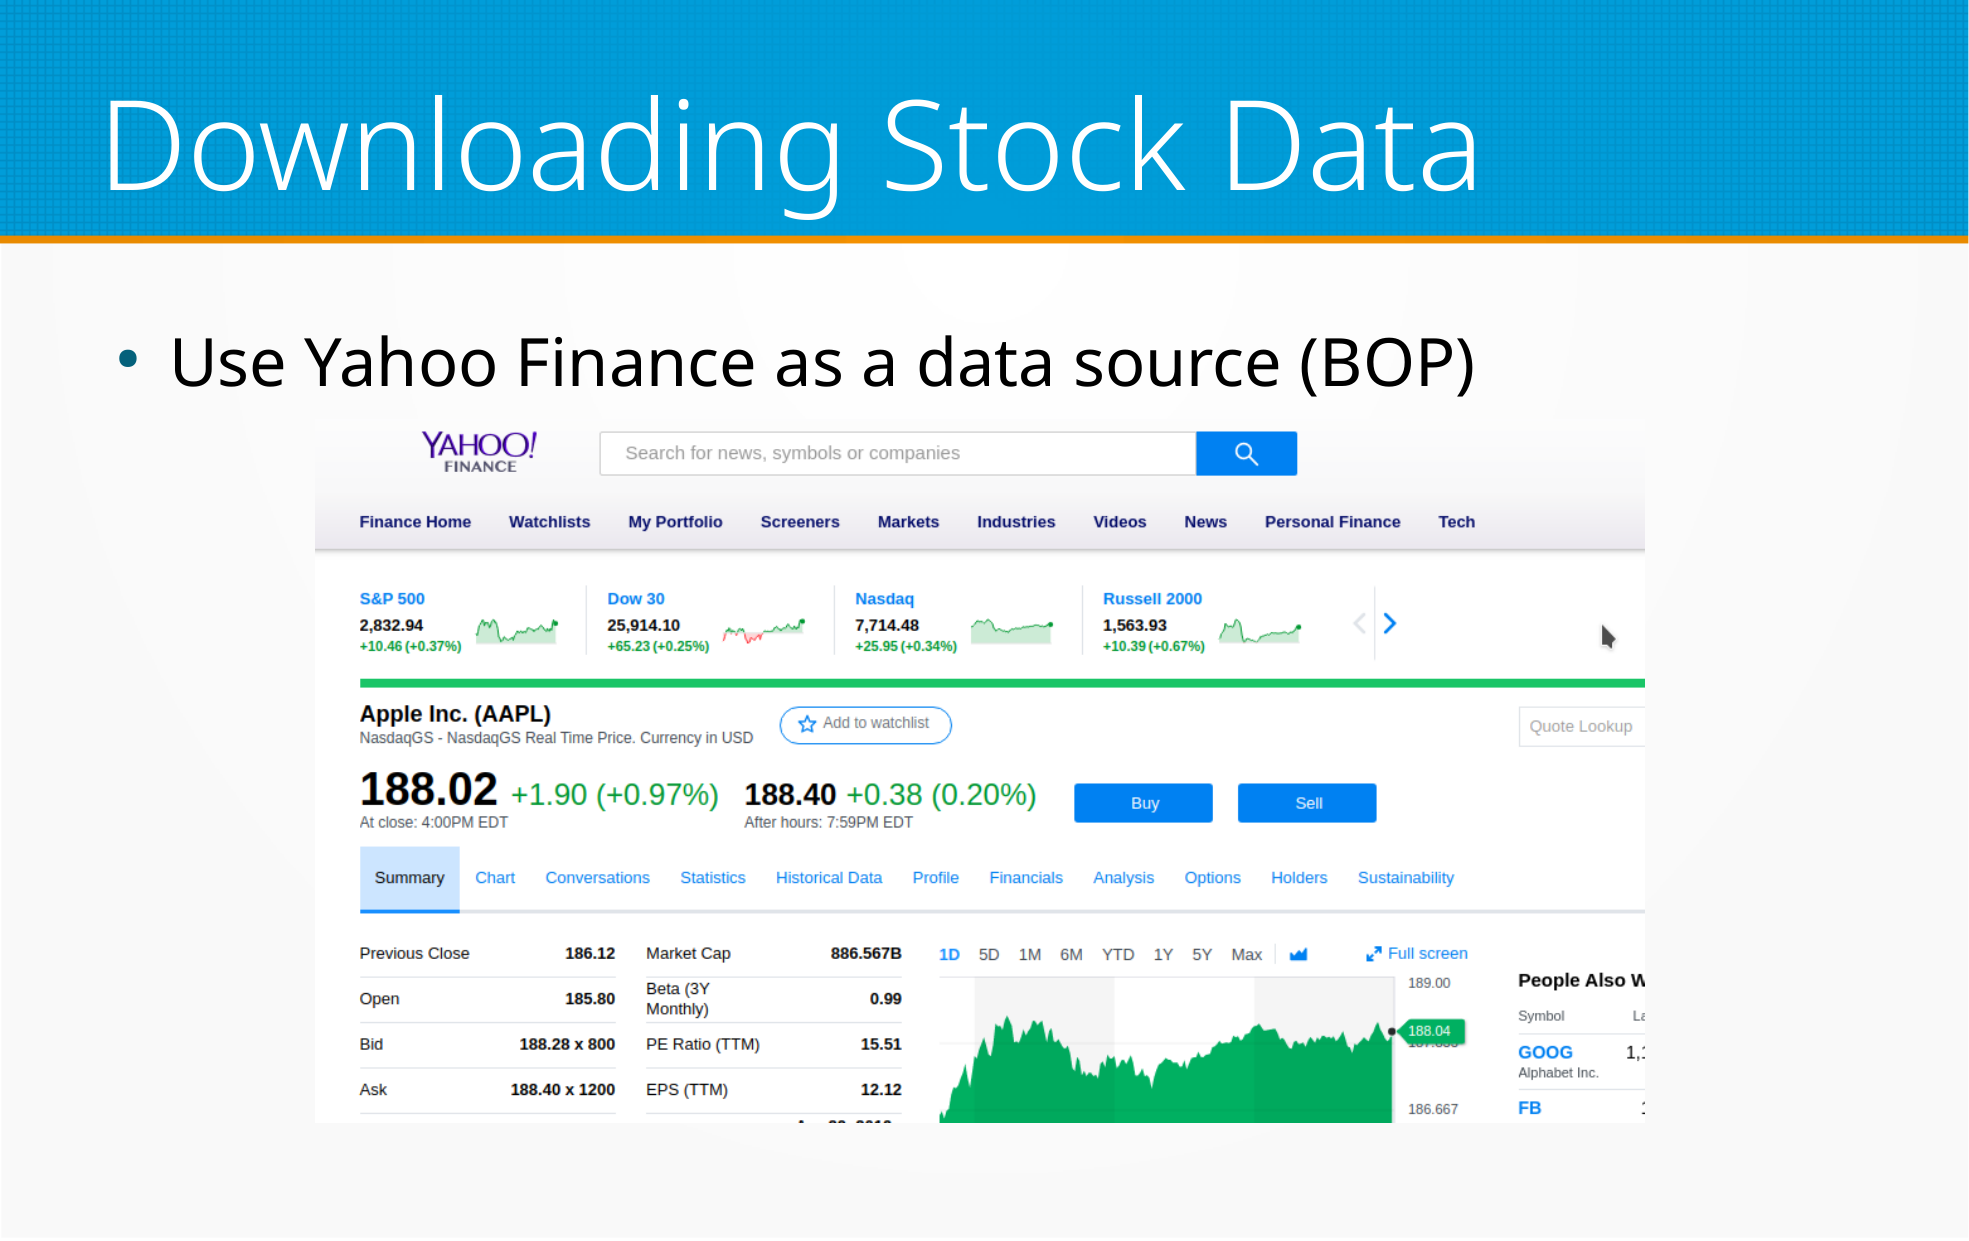

# Downloading Stock Data
Use Yahoo Finance as a data source (BOP)